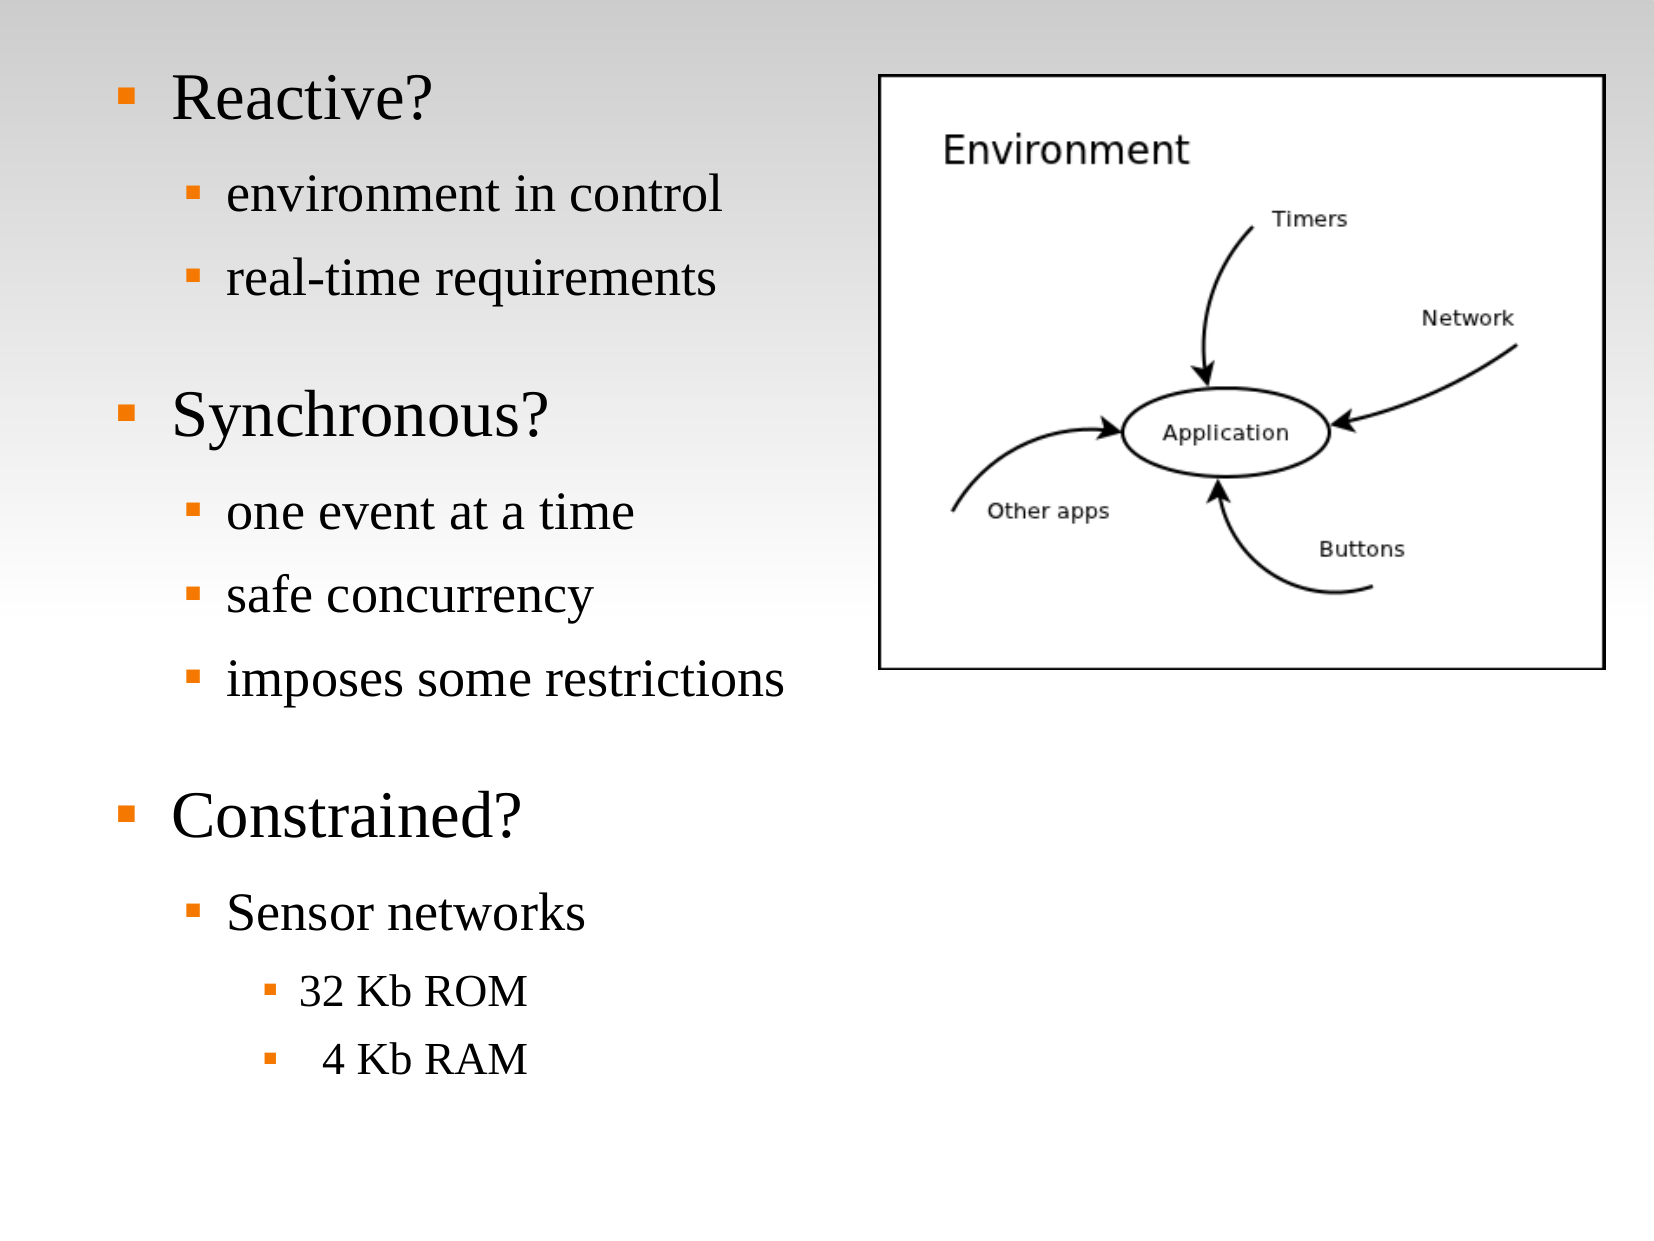

# Reactive?
 environment in control
 real-time requirements
Synchronous?
 one event at a time
 safe concurrency
 imposes some restrictions
Constrained?
 Sensor networks
 32 Kb ROM
 4 Kb RAM